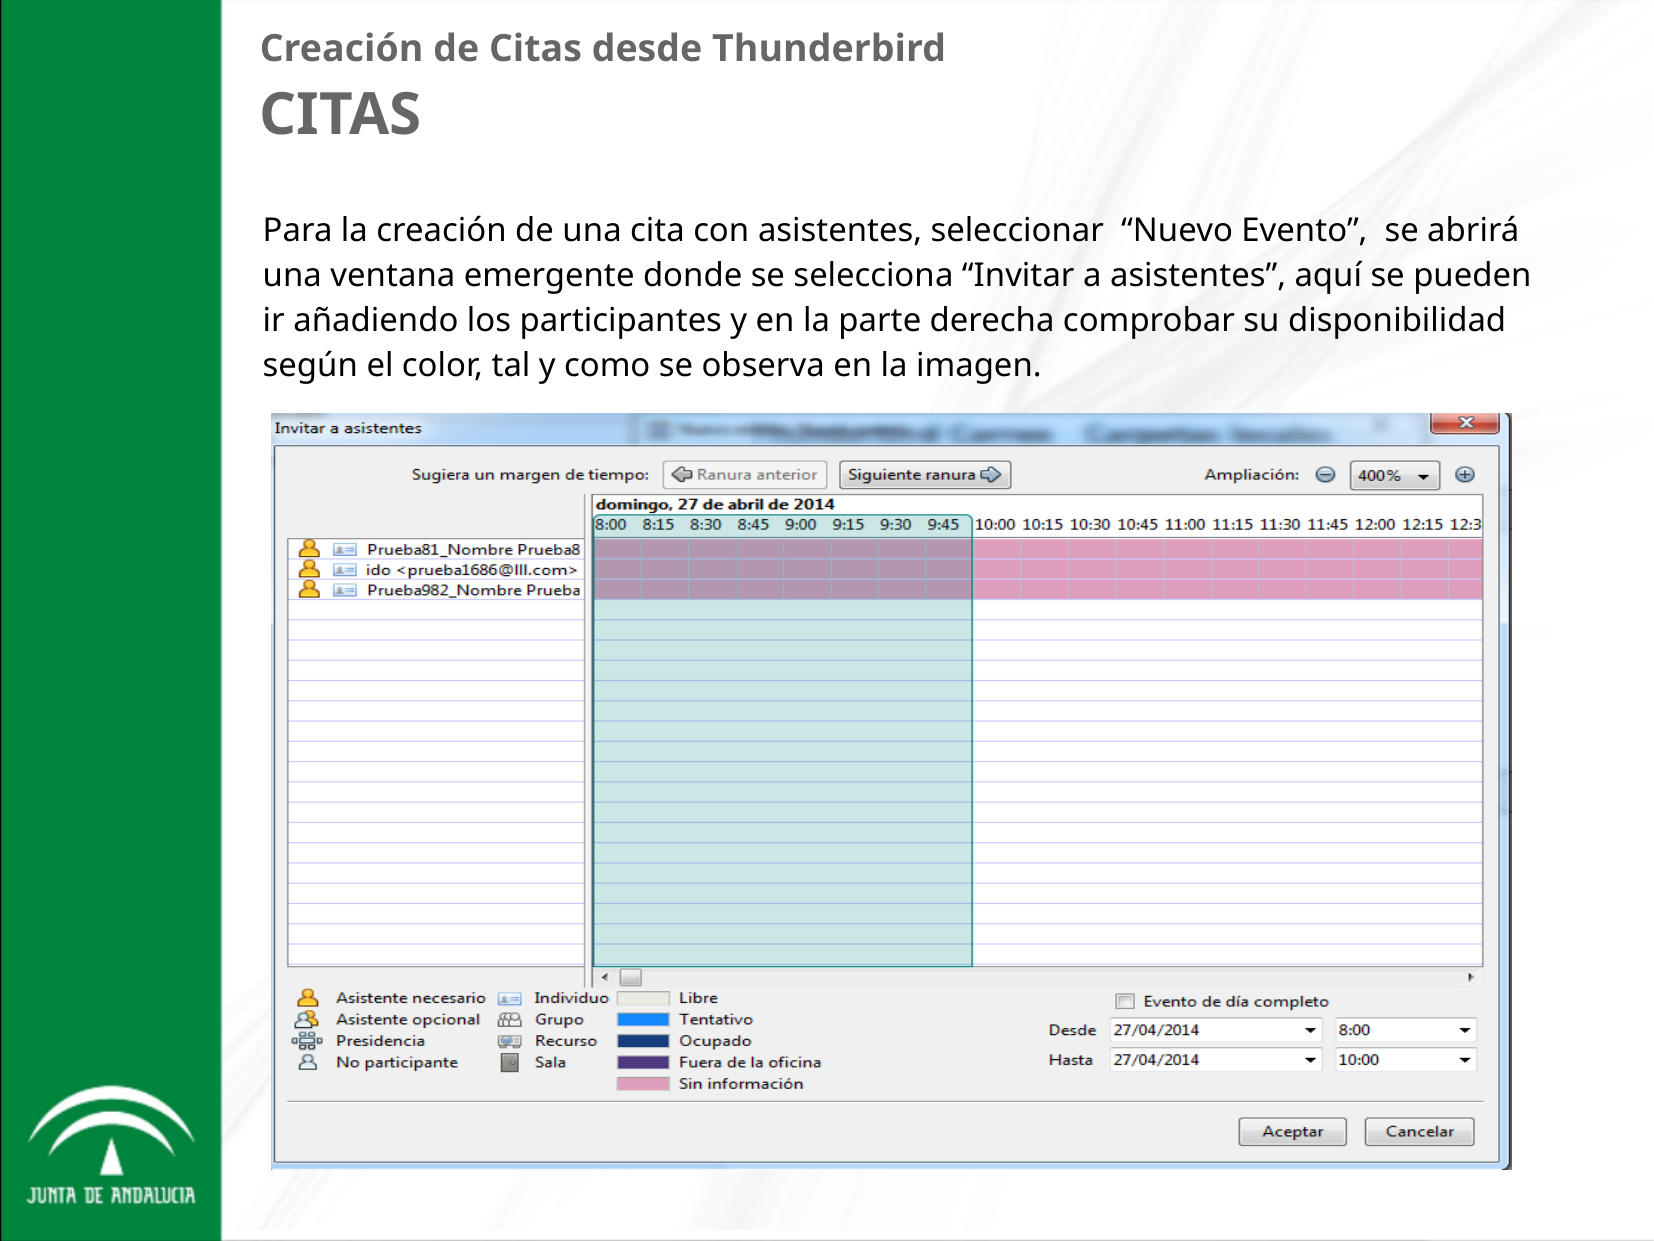

# Creación de Citas desde Thunderbird CITAS
Para la creación de una cita con asistentes, seleccionar “Nuevo Evento”, se abrirá una ventana emergente donde se selecciona “Invitar a asistentes”, aquí se pueden ir añadiendo los participantes y en la parte derecha comprobar su disponibilidad según el color, tal y como se observa en la imagen.